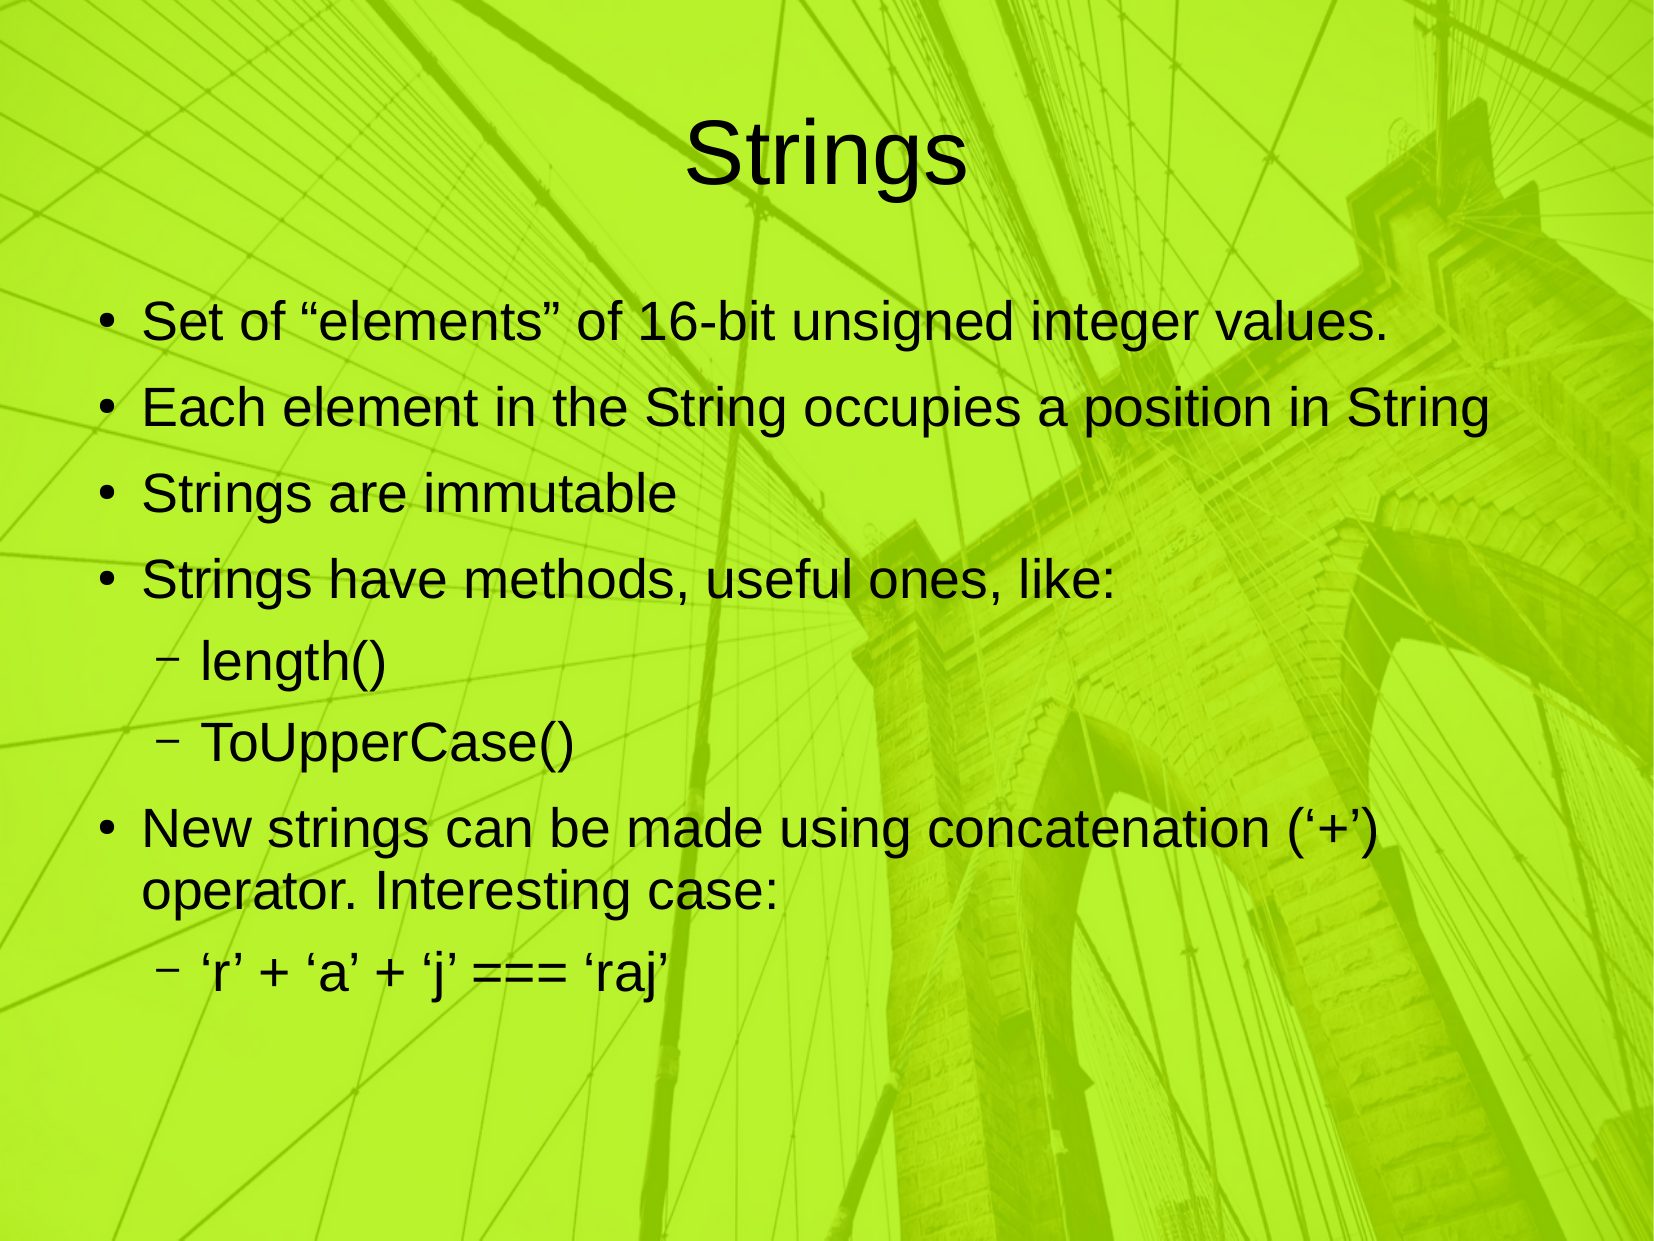

# Strings
Set of “elements” of 16-bit unsigned integer values.
Each element in the String occupies a position in String
Strings are immutable
Strings have methods, useful ones, like:
length()
ToUpperCase()
New strings can be made using concatenation (‘+’) operator. Interesting case:
‘r’ + ‘a’ + ‘j’ === ‘raj’